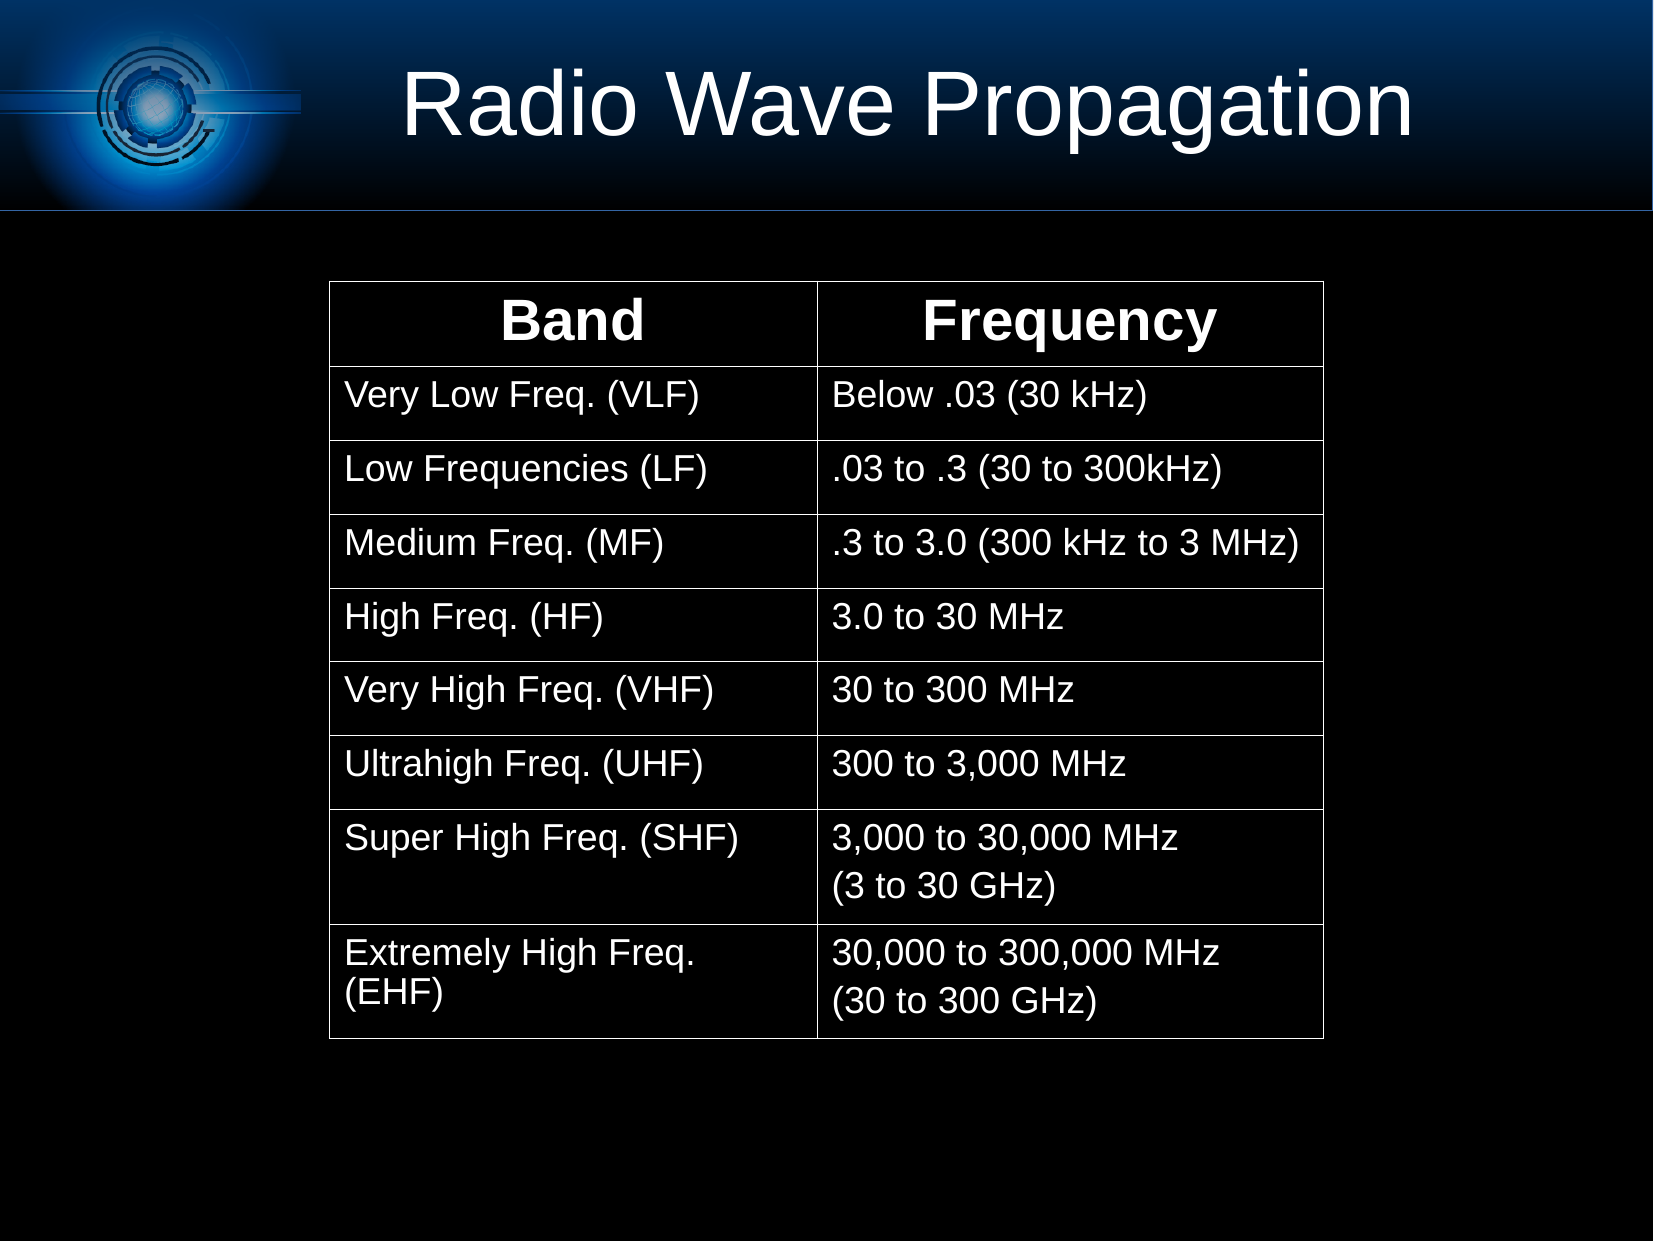

# Radio Wave Propagation
| Band | Frequency |
| --- | --- |
| Very Low Freq. (VLF) | Below .03 (30 kHz) |
| Low Frequencies (LF) | .03 to .3 (30 to 300kHz) |
| Medium Freq. (MF) | .3 to 3.0 (300 kHz to 3 MHz) |
| High Freq. (HF) | 3.0 to 30 MHz |
| Very High Freq. (VHF) | 30 to 300 MHz |
| Ultrahigh Freq. (UHF) | 300 to 3,000 MHz |
| Super High Freq. (SHF) | 3,000 to 30,000 MHz (3 to 30 GHz) |
| Extremely High Freq. (EHF) | 30,000 to 300,000 MHz (30 to 300 GHz) |